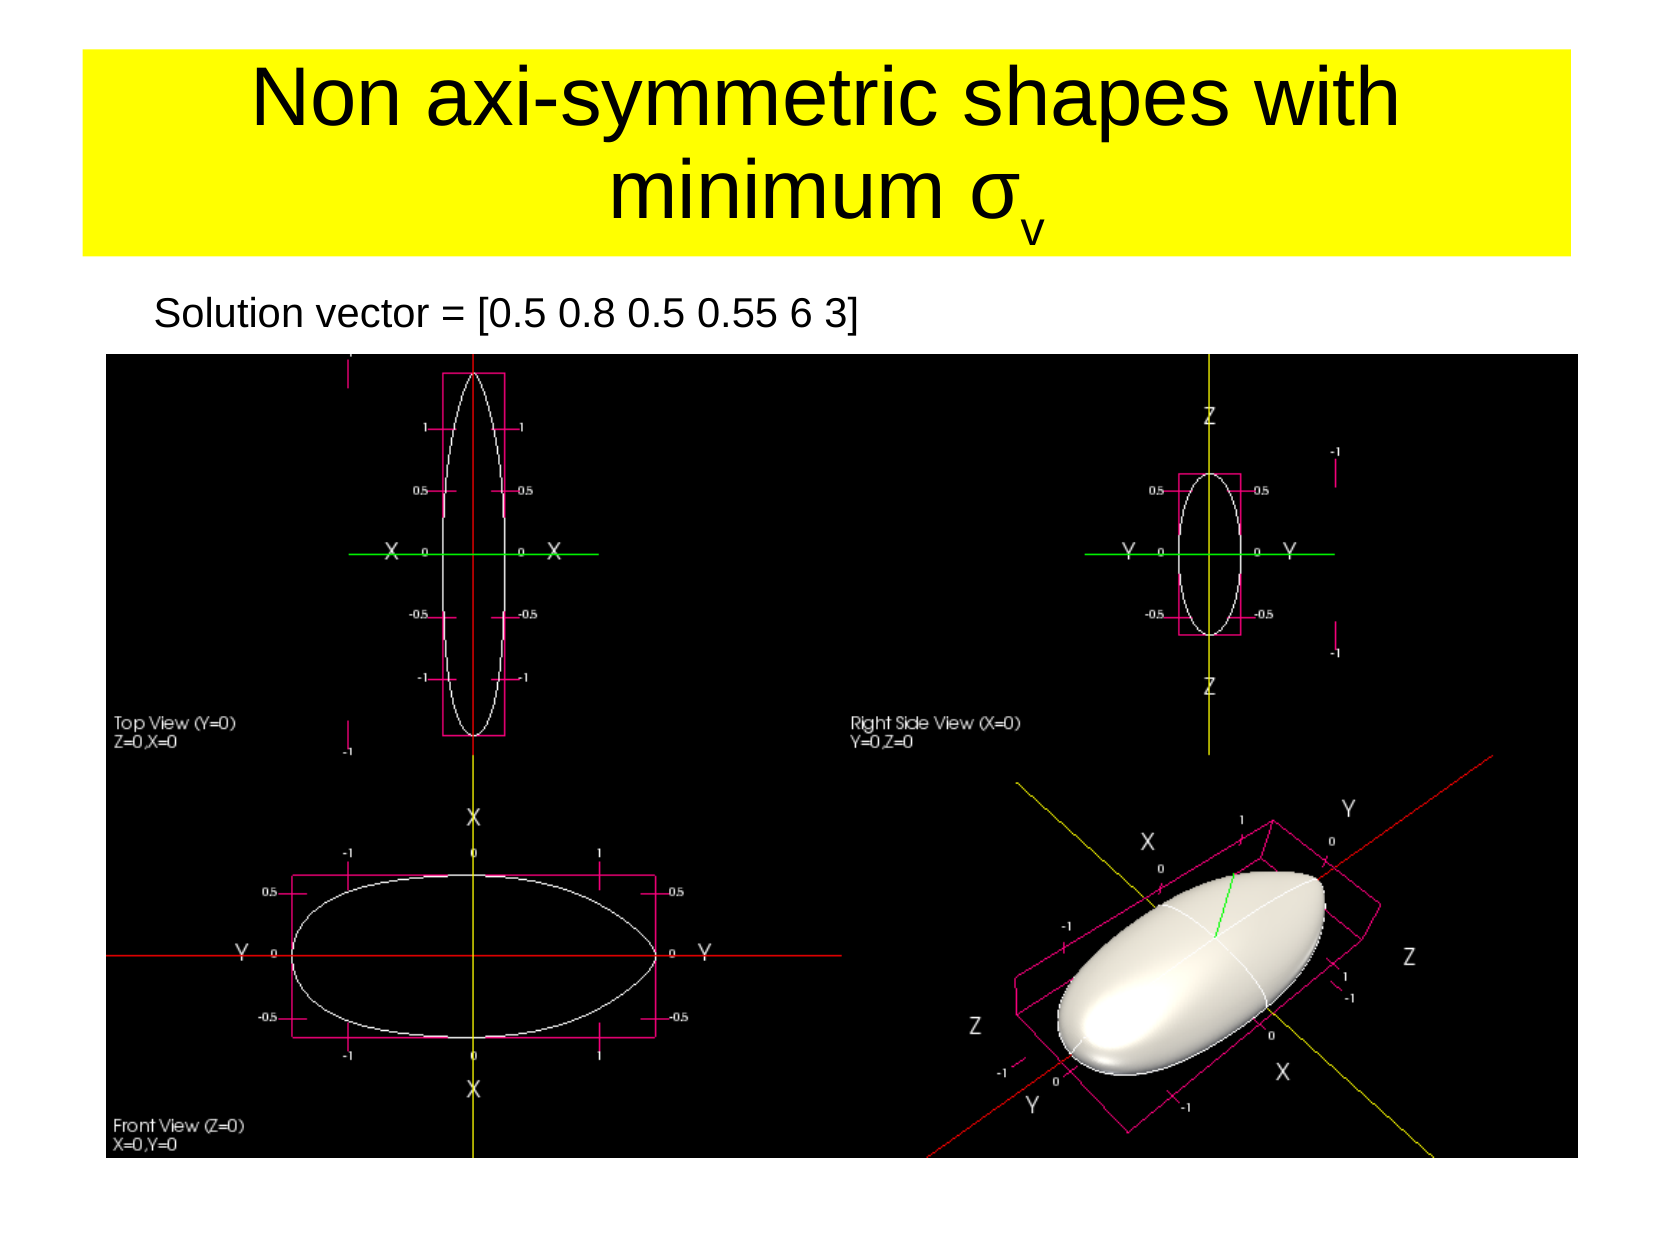

# Non axi-symmetric shapes with minimum σv
Solution vector = [0.5 0.8 0.5 0.55 6 3]
35